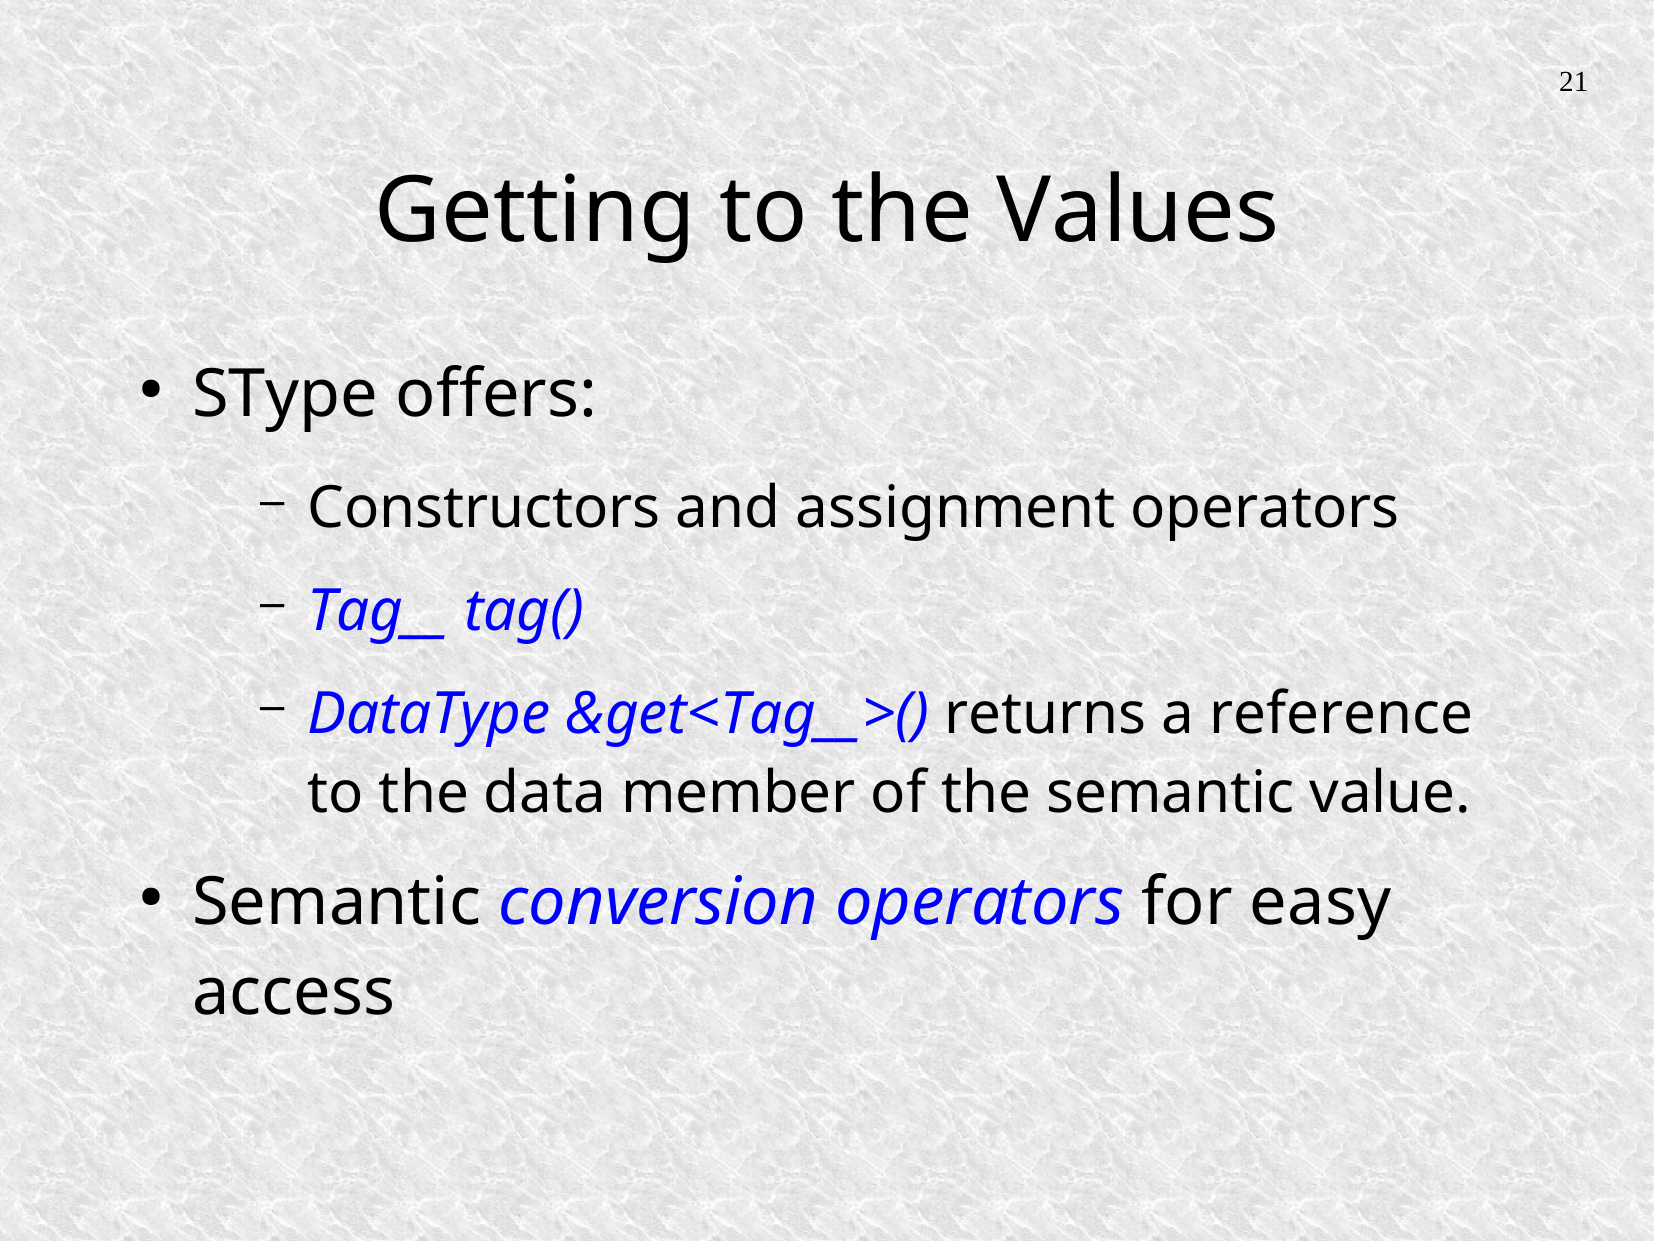

21
# Getting to the Values
SType offers:
Constructors and assignment operators
Tag__ tag()
DataType &get<Tag__>() returns a reference to the data member of the semantic value.
Semantic conversion operators for easy access